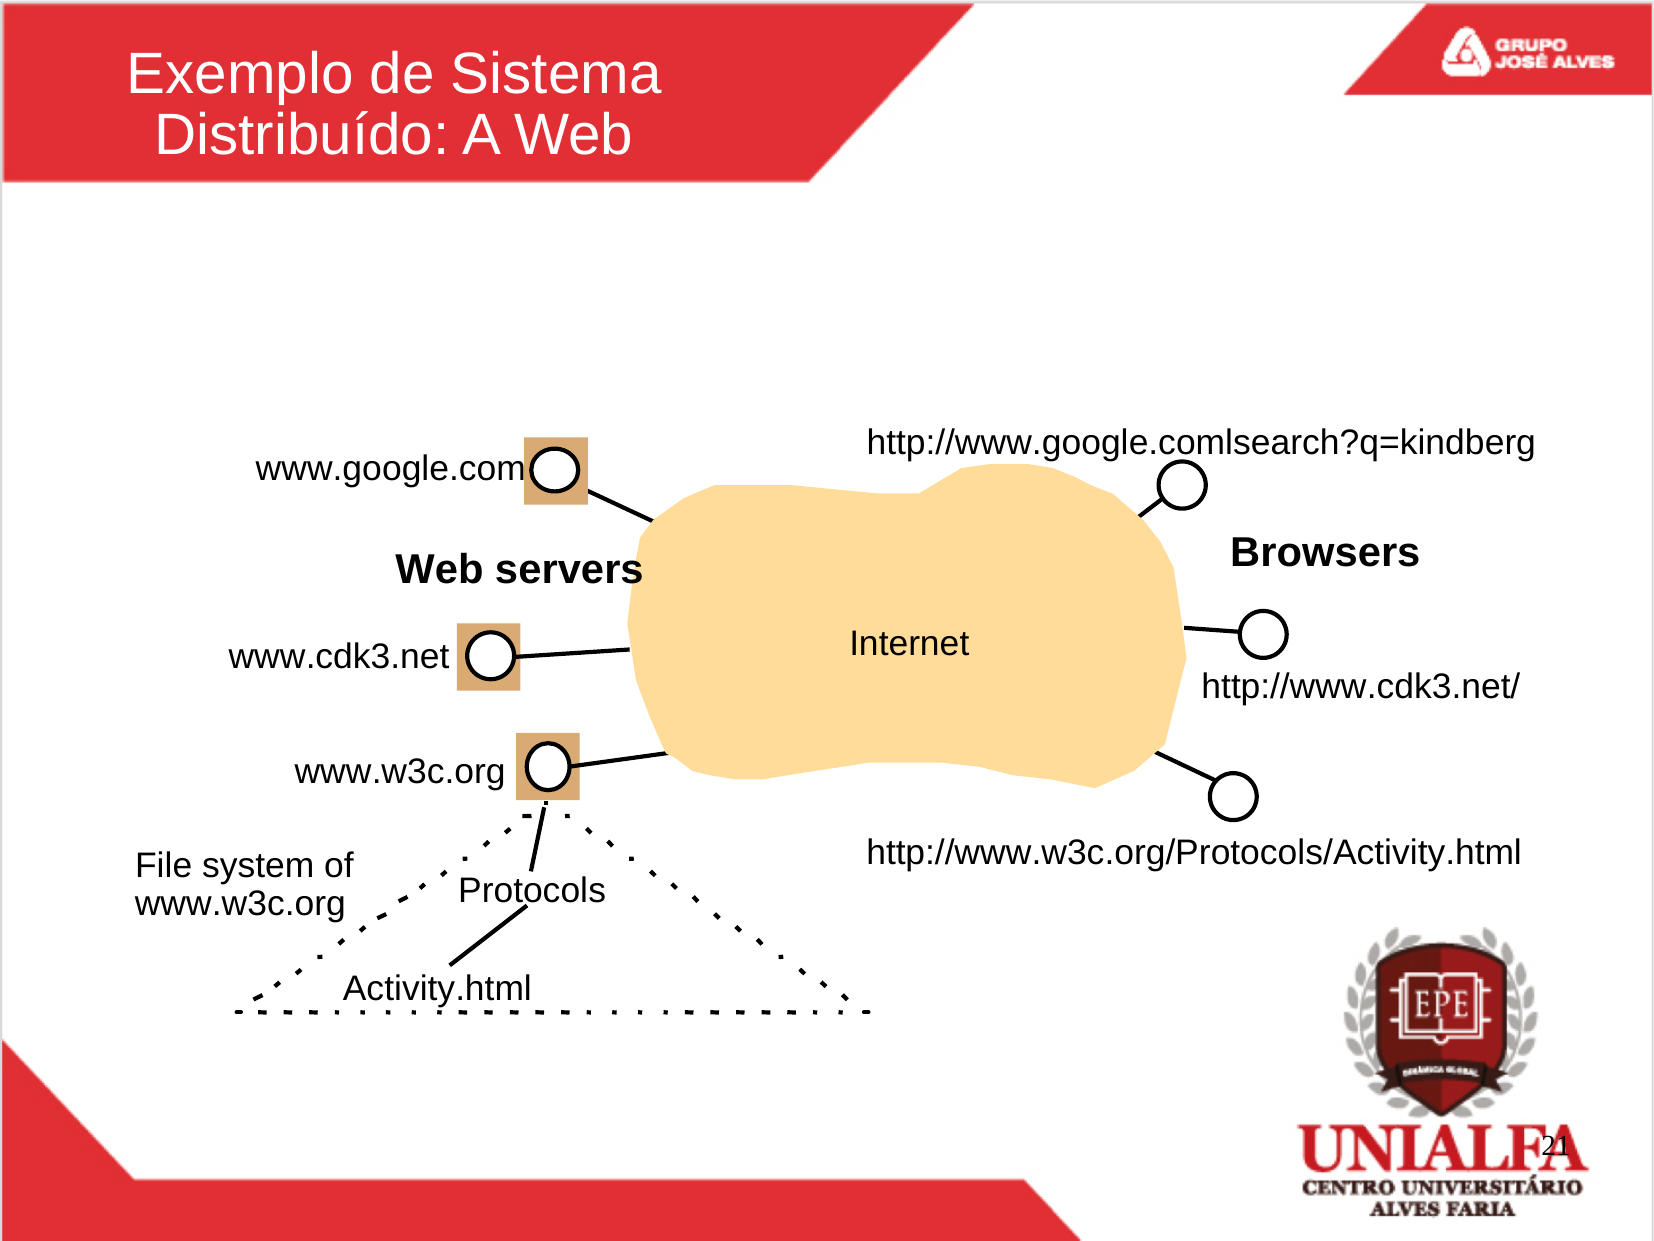

# Exemplo de Sistema Distribuído: A Web
http://www.google.comlsearch?q=kindberg
www.google.com
Browsers
Web servers
Internet
www.cdk3.net
http://www.cdk3.net/
www.w3c.org
http://www.w3c.org/Protocols/Activity.html
File system of
Protocols
www.w3c.org
Activity.html
21